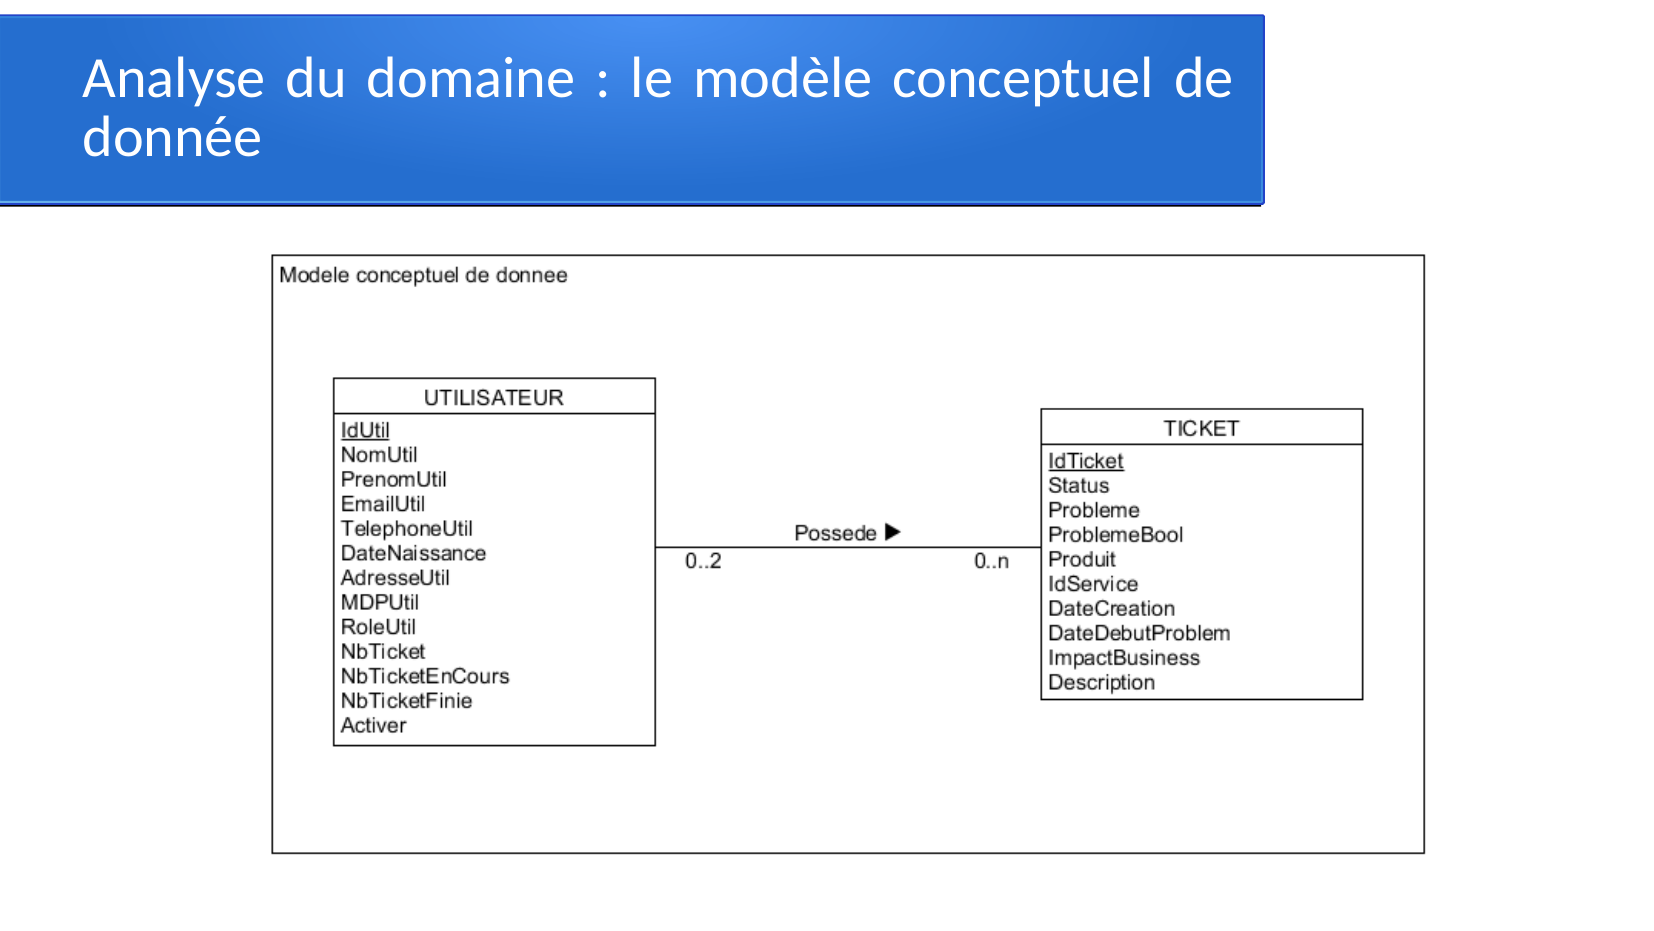

# Analyse du domaine : le modèle conceptuel de donnée